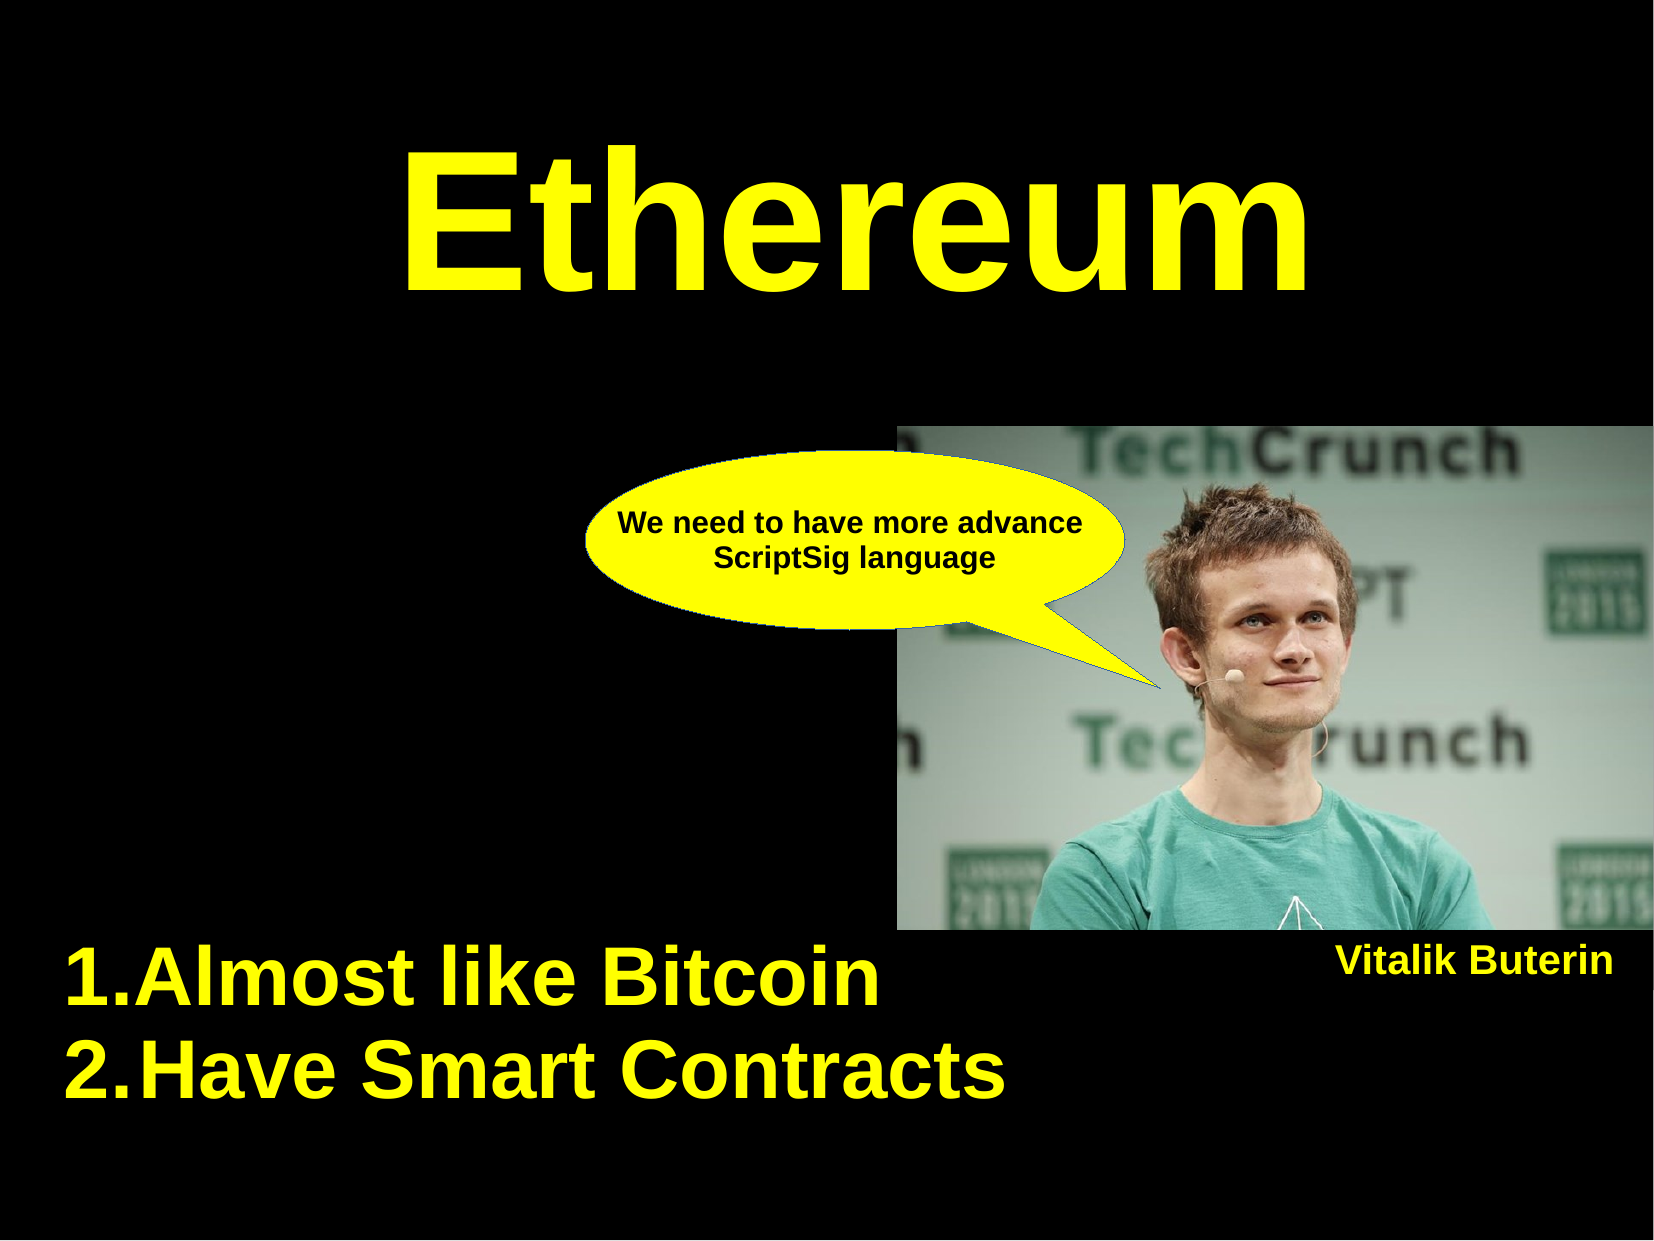

Ethereum
We need to have more advance
ScriptSig language
1.Almost like Bitcoin
2.	Have Smart Contracts
Vitalik Buterin